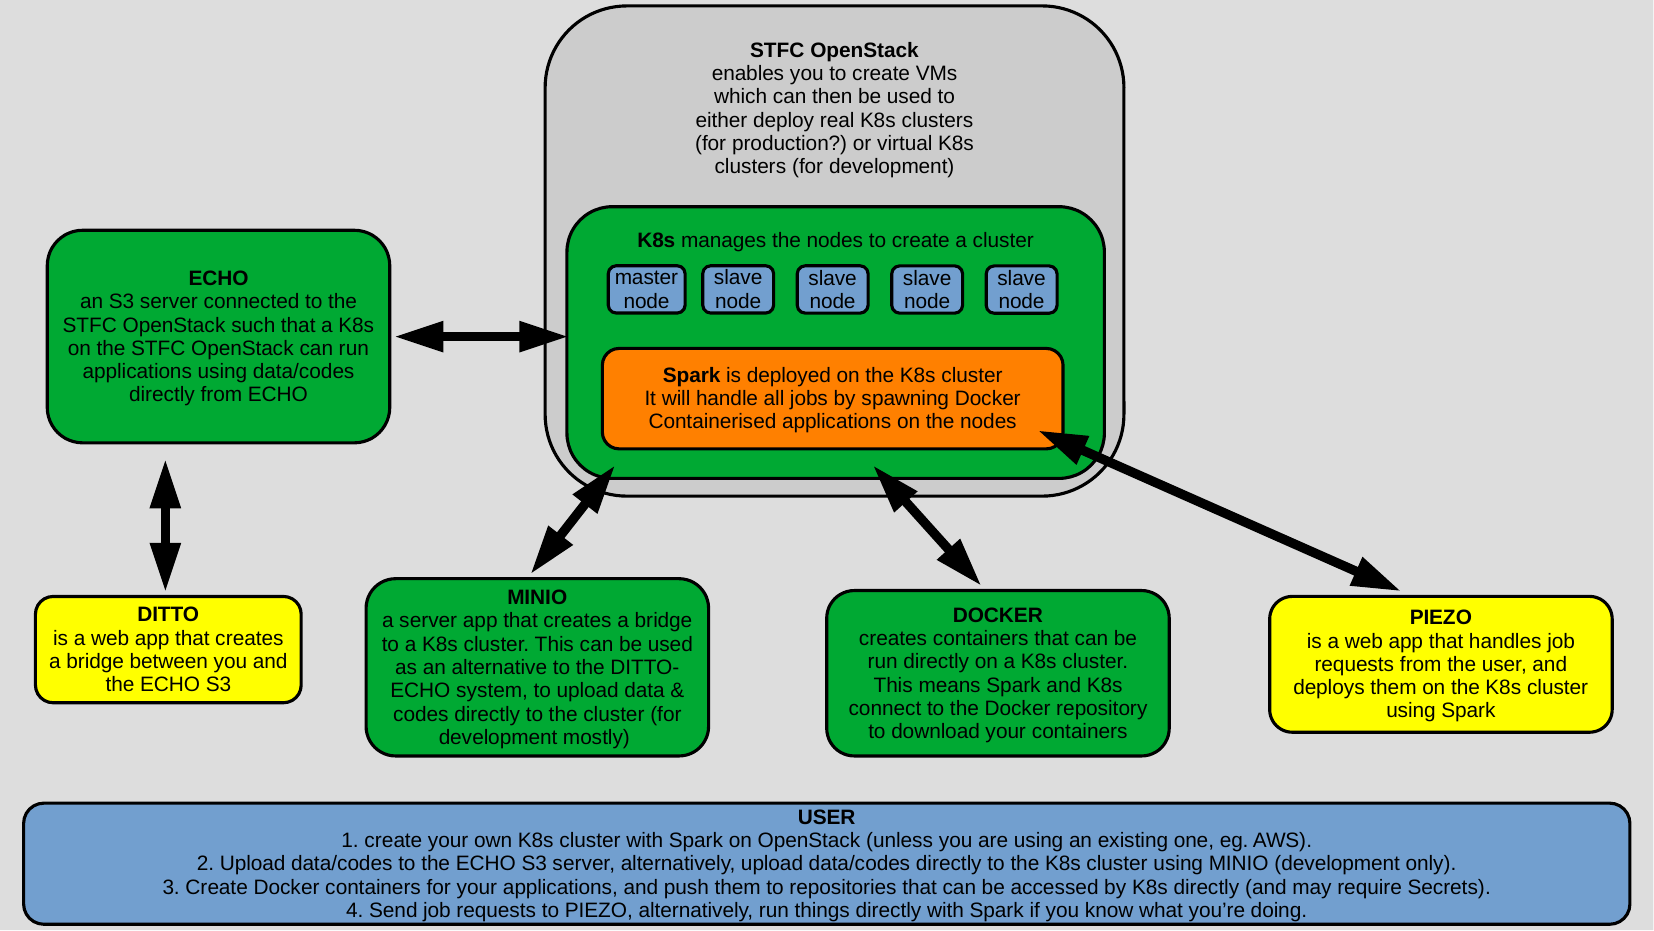

STFC OpenStack
enables you to create VMs
which can then be used to
either deploy real K8s clusters
(for production?) or virtual K8s
clusters (for development)
K8s manages the nodes to create a cluster
ECHO
an S3 server connected to the
STFC OpenStack such that a K8s
on the STFC OpenStack can run
applications using data/codes
directly from ECHO
master
node
slave
node
slave
node
slave
node
slave
node
Spark is deployed on the K8s cluster
It will handle all jobs by spawning Docker
Containerised applications on the nodes
MINIO
a server app that creates a bridge
to a K8s cluster. This can be used
as an alternative to the DITTO-
ECHO system, to upload data &
codes directly to the cluster (for
development mostly)
DOCKER
creates containers that can be
run directly on a K8s cluster.
This means Spark and K8s
connect to the Docker repository
to download your containers
PIEZO
is a web app that handles job
requests from the user, and
deploys them on the K8s cluster
using Spark
DITTO
is a web app that creates
a bridge between you and
the ECHO S3
USER
1. create your own K8s cluster with Spark on OpenStack (unless you are using an existing one, eg. AWS).
2. Upload data/codes to the ECHO S3 server, alternatively, upload data/codes directly to the K8s cluster using MINIO (development only).
3. Create Docker containers for your applications, and push them to repositories that can be accessed by K8s directly (and may require Secrets).
4. Send job requests to PIEZO, alternatively, run things directly with Spark if you know what you’re doing.